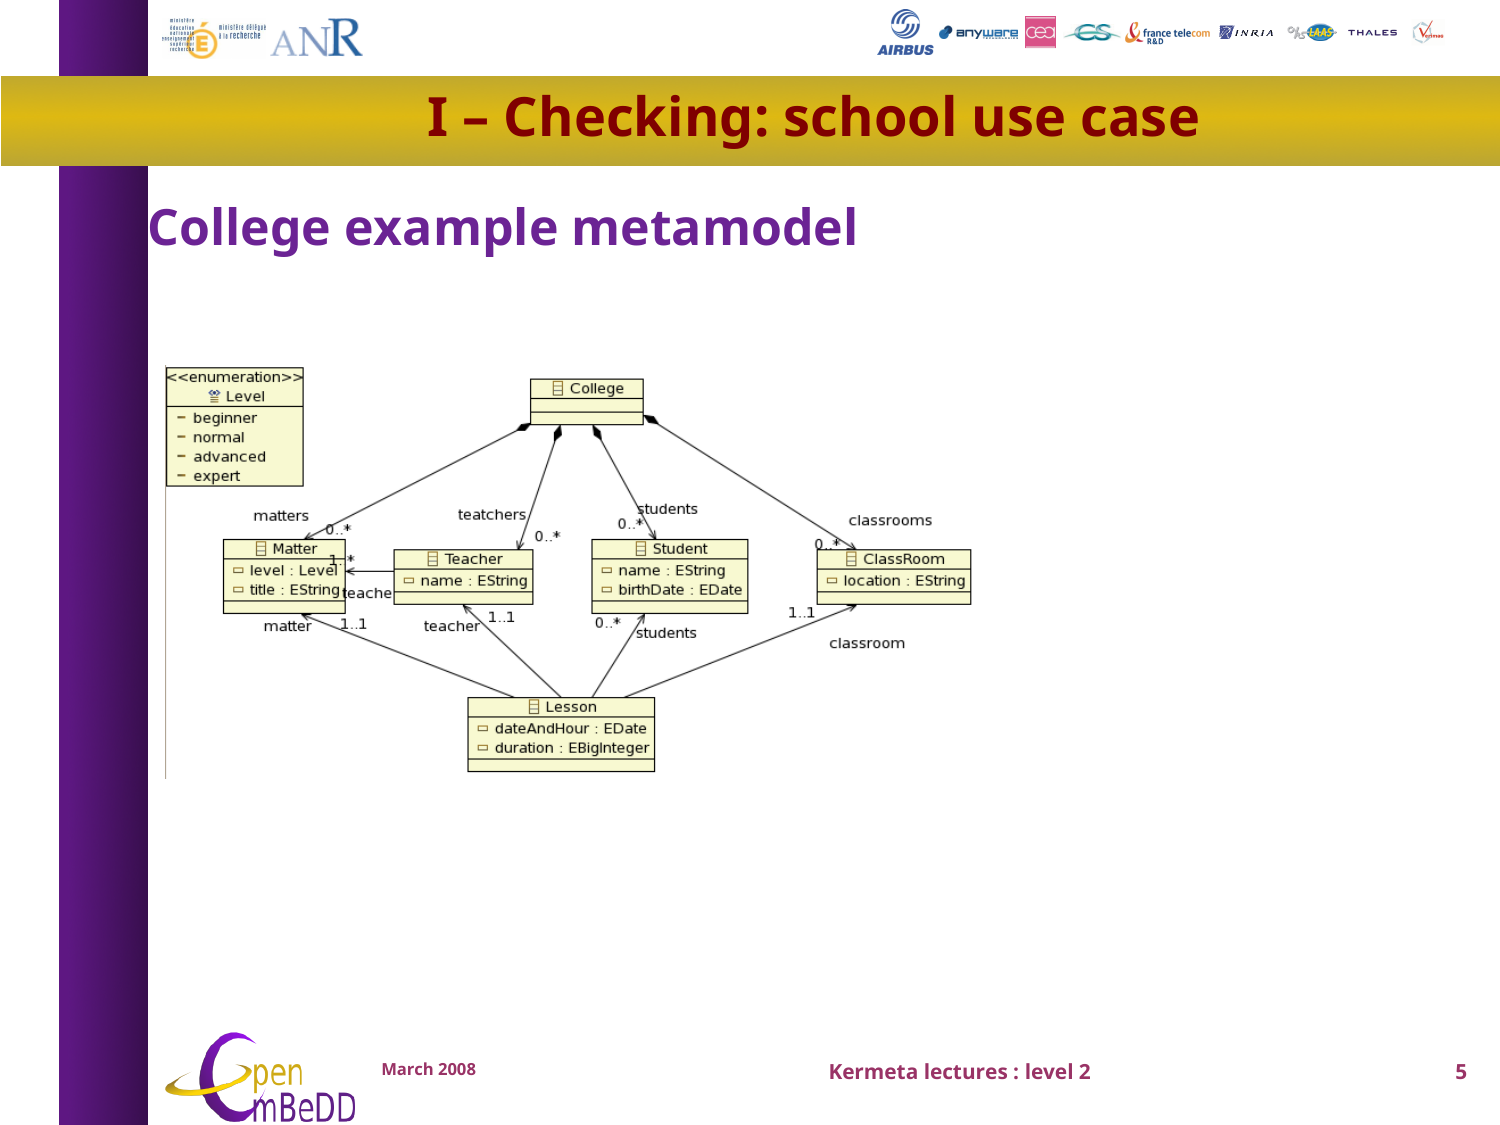

# I – Checking: school use case
College example metamodel
Pied de page
Pied de page fixe
5